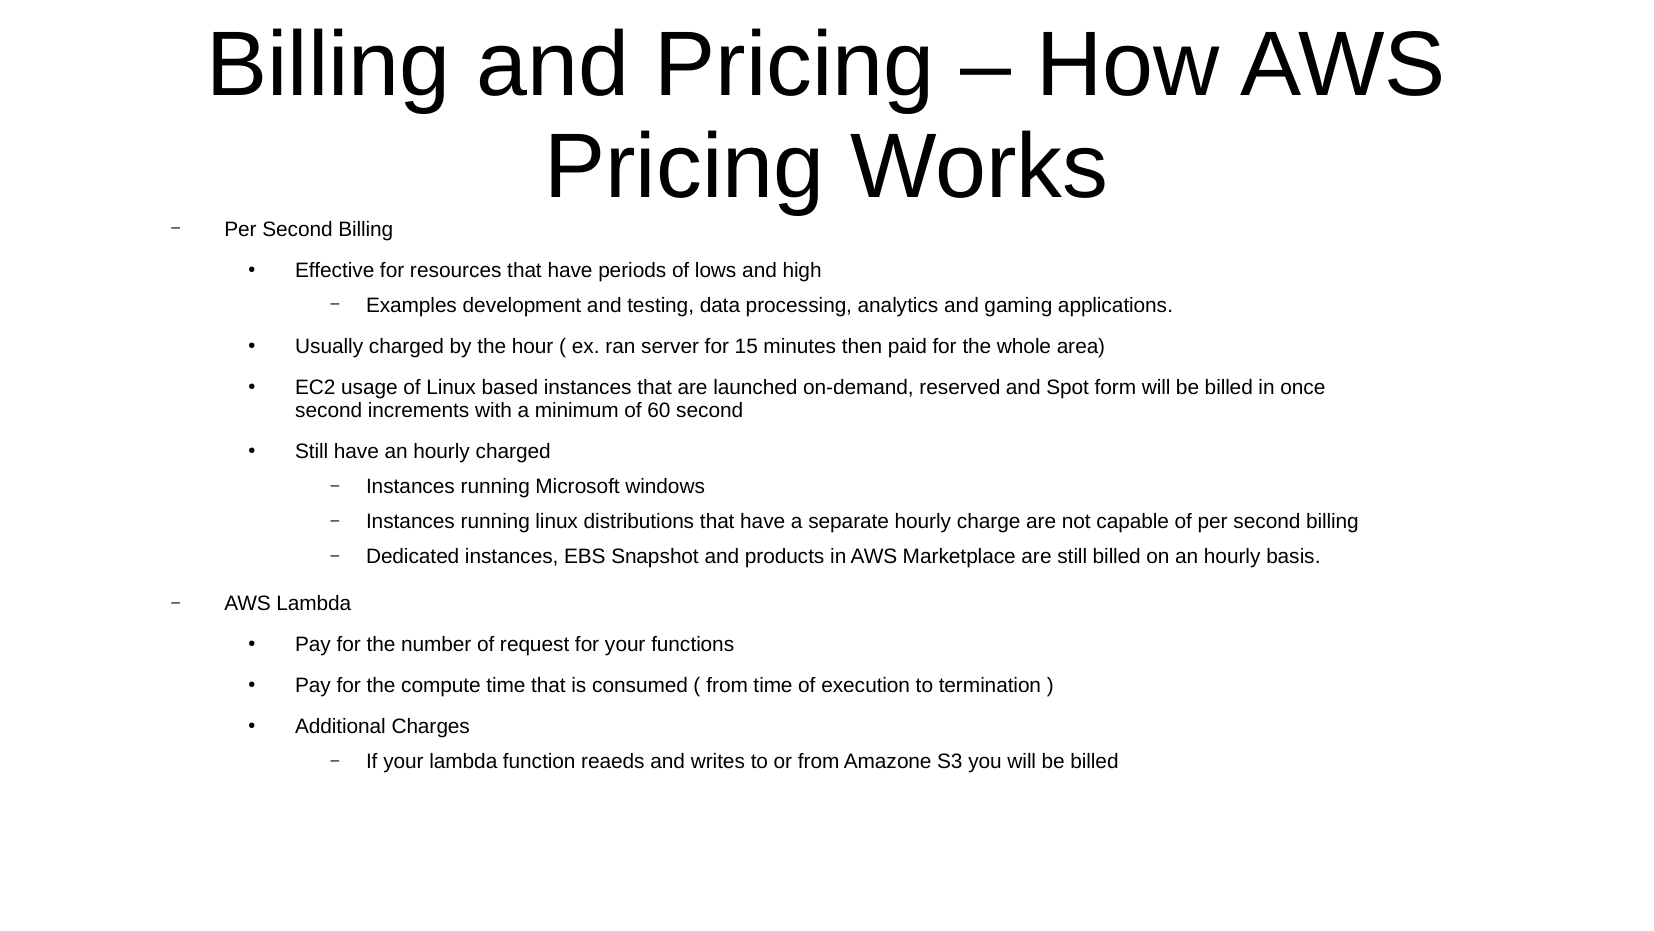

# Billing and Pricing – How AWS Pricing Works
Per Second Billing
Effective for resources that have periods of lows and high
Examples development and testing, data processing, analytics and gaming applications.
Usually charged by the hour ( ex. ran server for 15 minutes then paid for the whole area)
EC2 usage of Linux based instances that are launched on-demand, reserved and Spot form will be billed in once second increments with a minimum of 60 second
Still have an hourly charged
Instances running Microsoft windows
Instances running linux distributions that have a separate hourly charge are not capable of per second billing
Dedicated instances, EBS Snapshot and products in AWS Marketplace are still billed on an hourly basis.
AWS Lambda
Pay for the number of request for your functions
Pay for the compute time that is consumed ( from time of execution to termination )
Additional Charges
If your lambda function reaeds and writes to or from Amazone S3 you will be billed